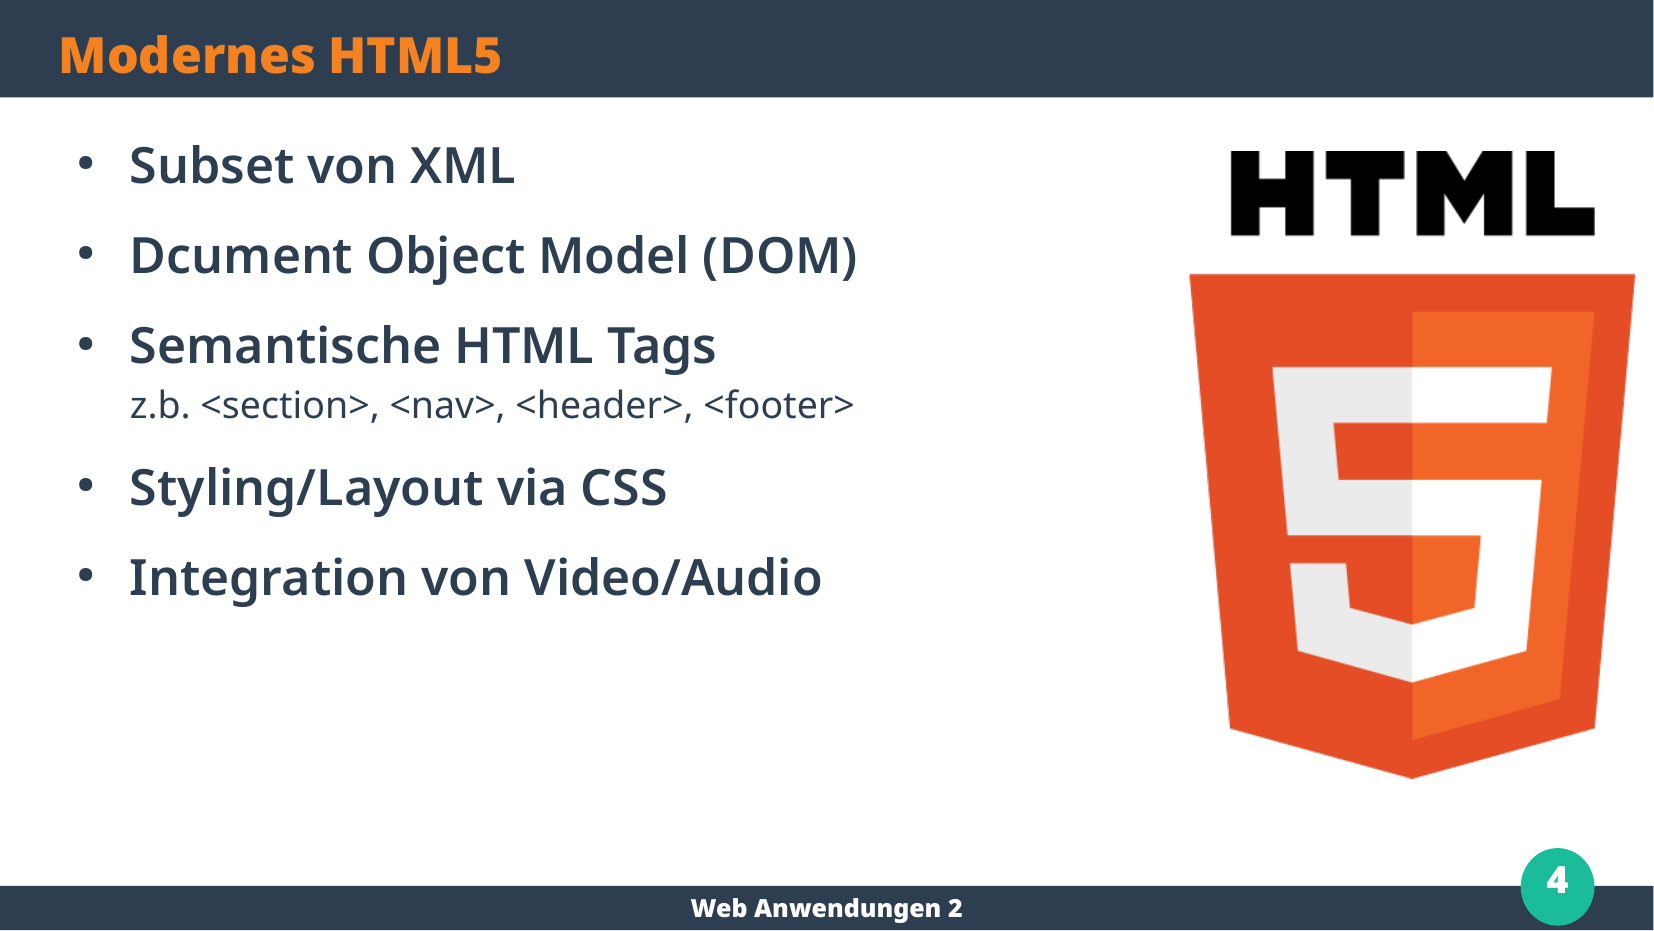

# Modernes HTML5
Subset von XML
Dcument Object Model (DOM)
Semantische HTML Tags
z.b. <section>, <nav>, <header>, <footer>
Styling/Layout via CSS
Integration von Video/Audio
4